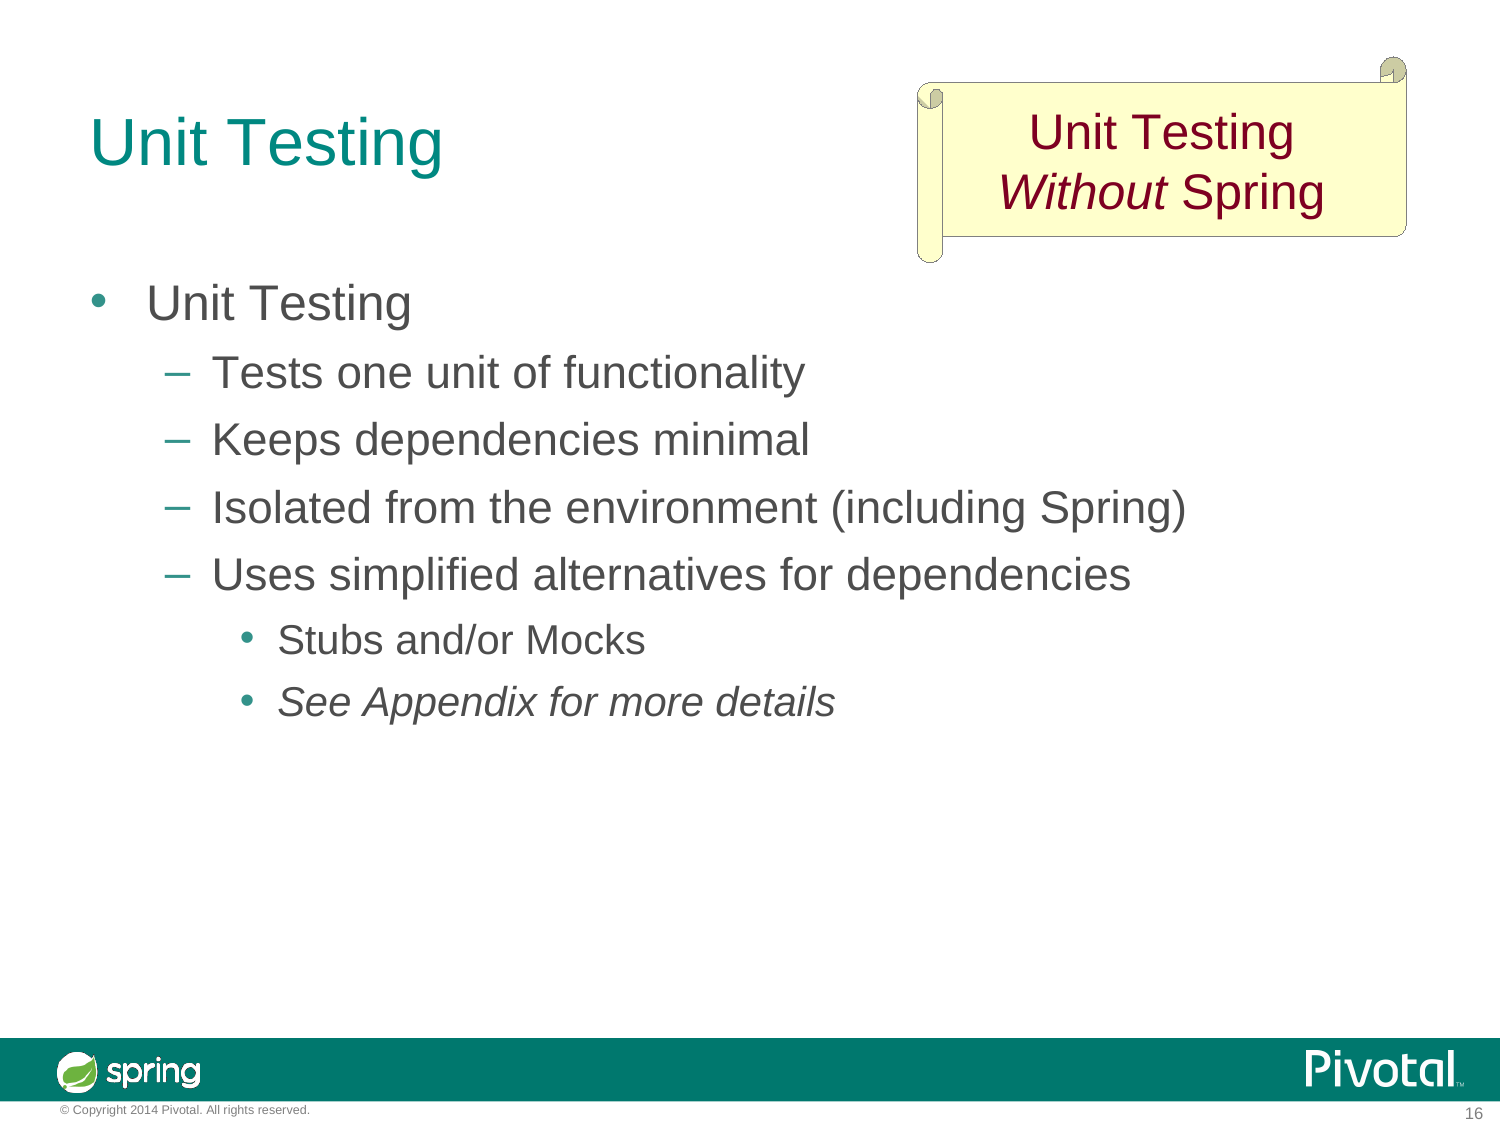

Unit Testing
Without Spring
# Unit Testing
Unit Testing
Tests one unit of functionality
Keeps dependencies minimal
Isolated from the environment (including Spring)
Uses simplified alternatives for dependencies
Stubs and/or Mocks
See Appendix for more details